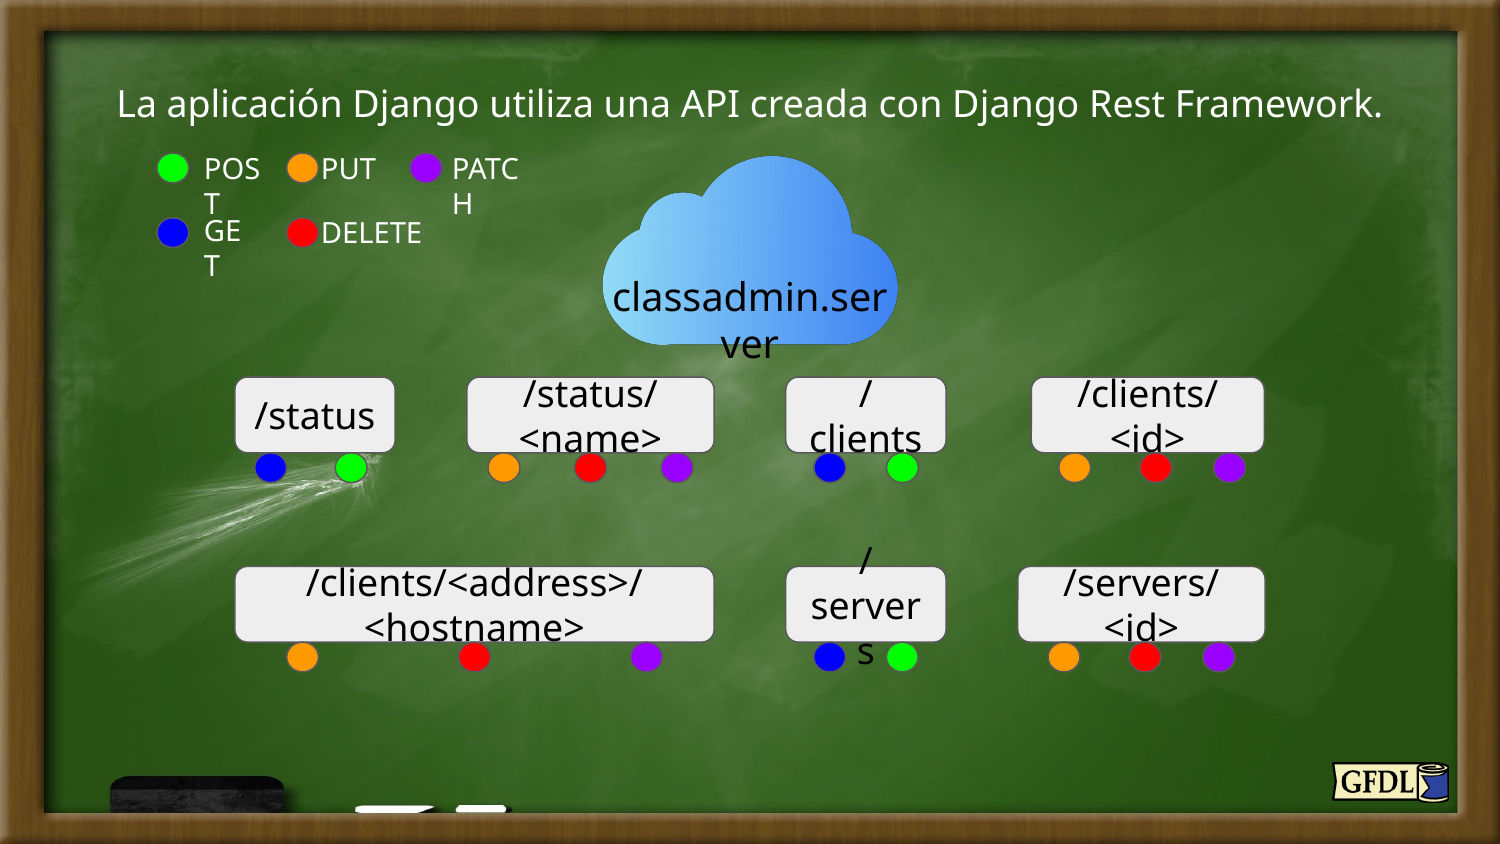

La aplicación Django utiliza una API creada con Django Rest Framework.
POST
PUT
PATCH
classadmin.server
GET
DELETE
/status
/status/<name>
/clients
/clients/<id>
/clients/<address>/<hostname>
/servers
/servers/<id>